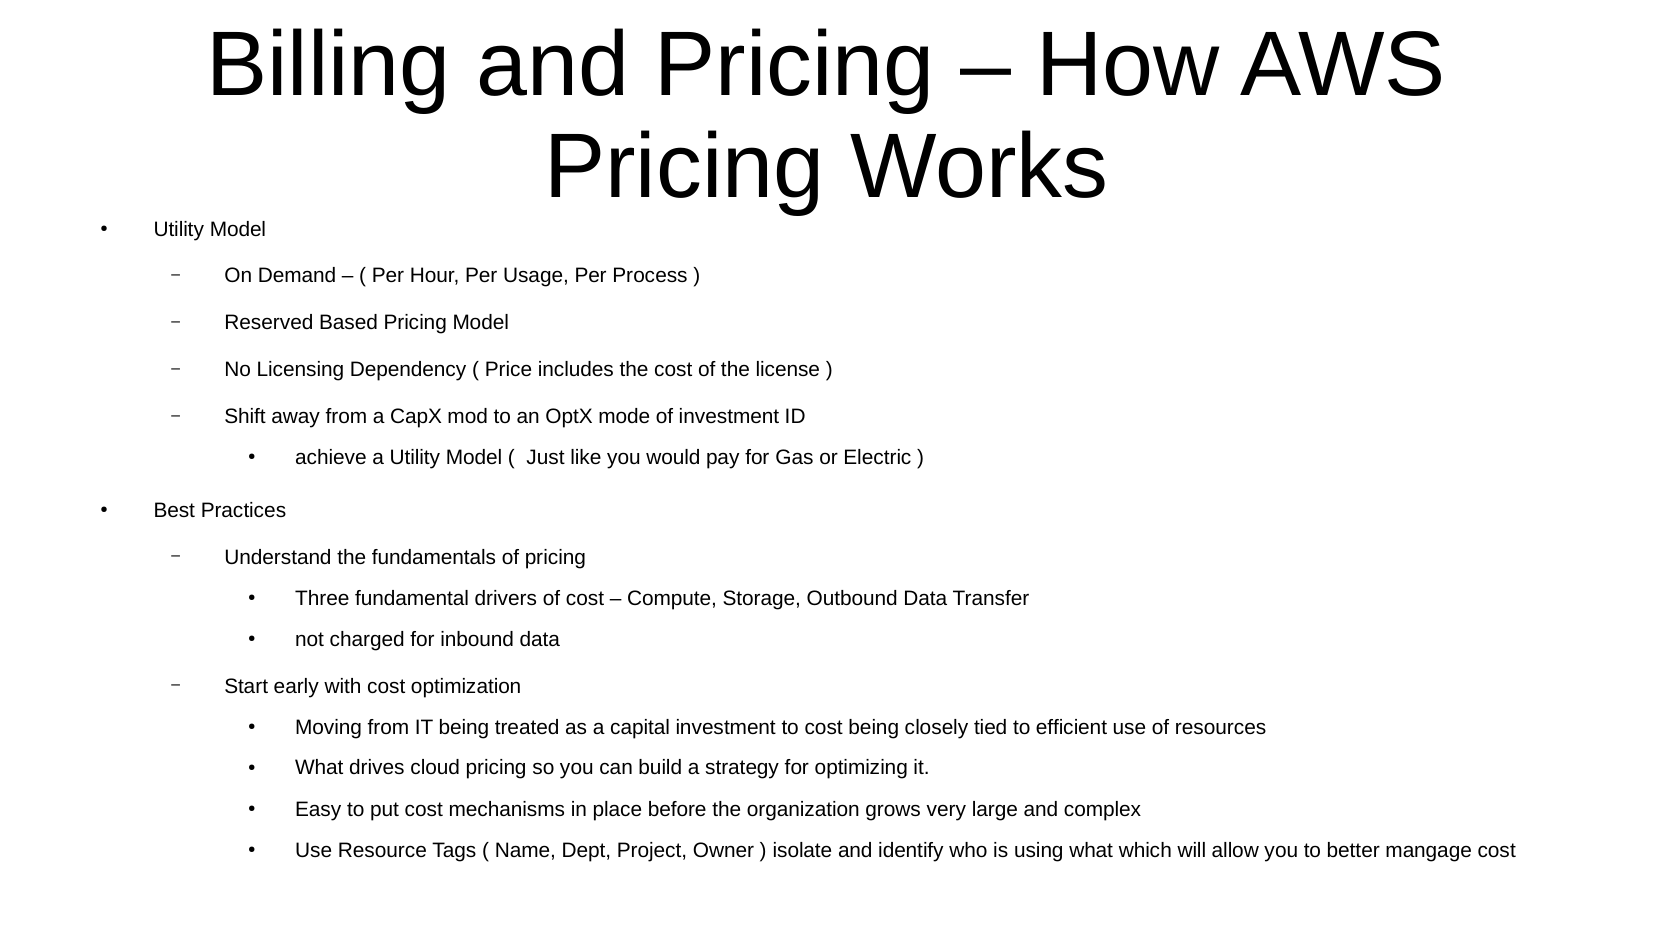

# Billing and Pricing – How AWS Pricing Works
Utility Model
On Demand – ( Per Hour, Per Usage, Per Process )
Reserved Based Pricing Model
No Licensing Dependency ( Price includes the cost of the license )
Shift away from a CapX mod to an OptX mode of investment ID
achieve a Utility Model ( Just like you would pay for Gas or Electric )
Best Practices
Understand the fundamentals of pricing
Three fundamental drivers of cost – Compute, Storage, Outbound Data Transfer
not charged for inbound data
Start early with cost optimization
Moving from IT being treated as a capital investment to cost being closely tied to efficient use of resources
What drives cloud pricing so you can build a strategy for optimizing it.
Easy to put cost mechanisms in place before the organization grows very large and complex
Use Resource Tags ( Name, Dept, Project, Owner ) isolate and identify who is using what which will allow you to better mangage cost